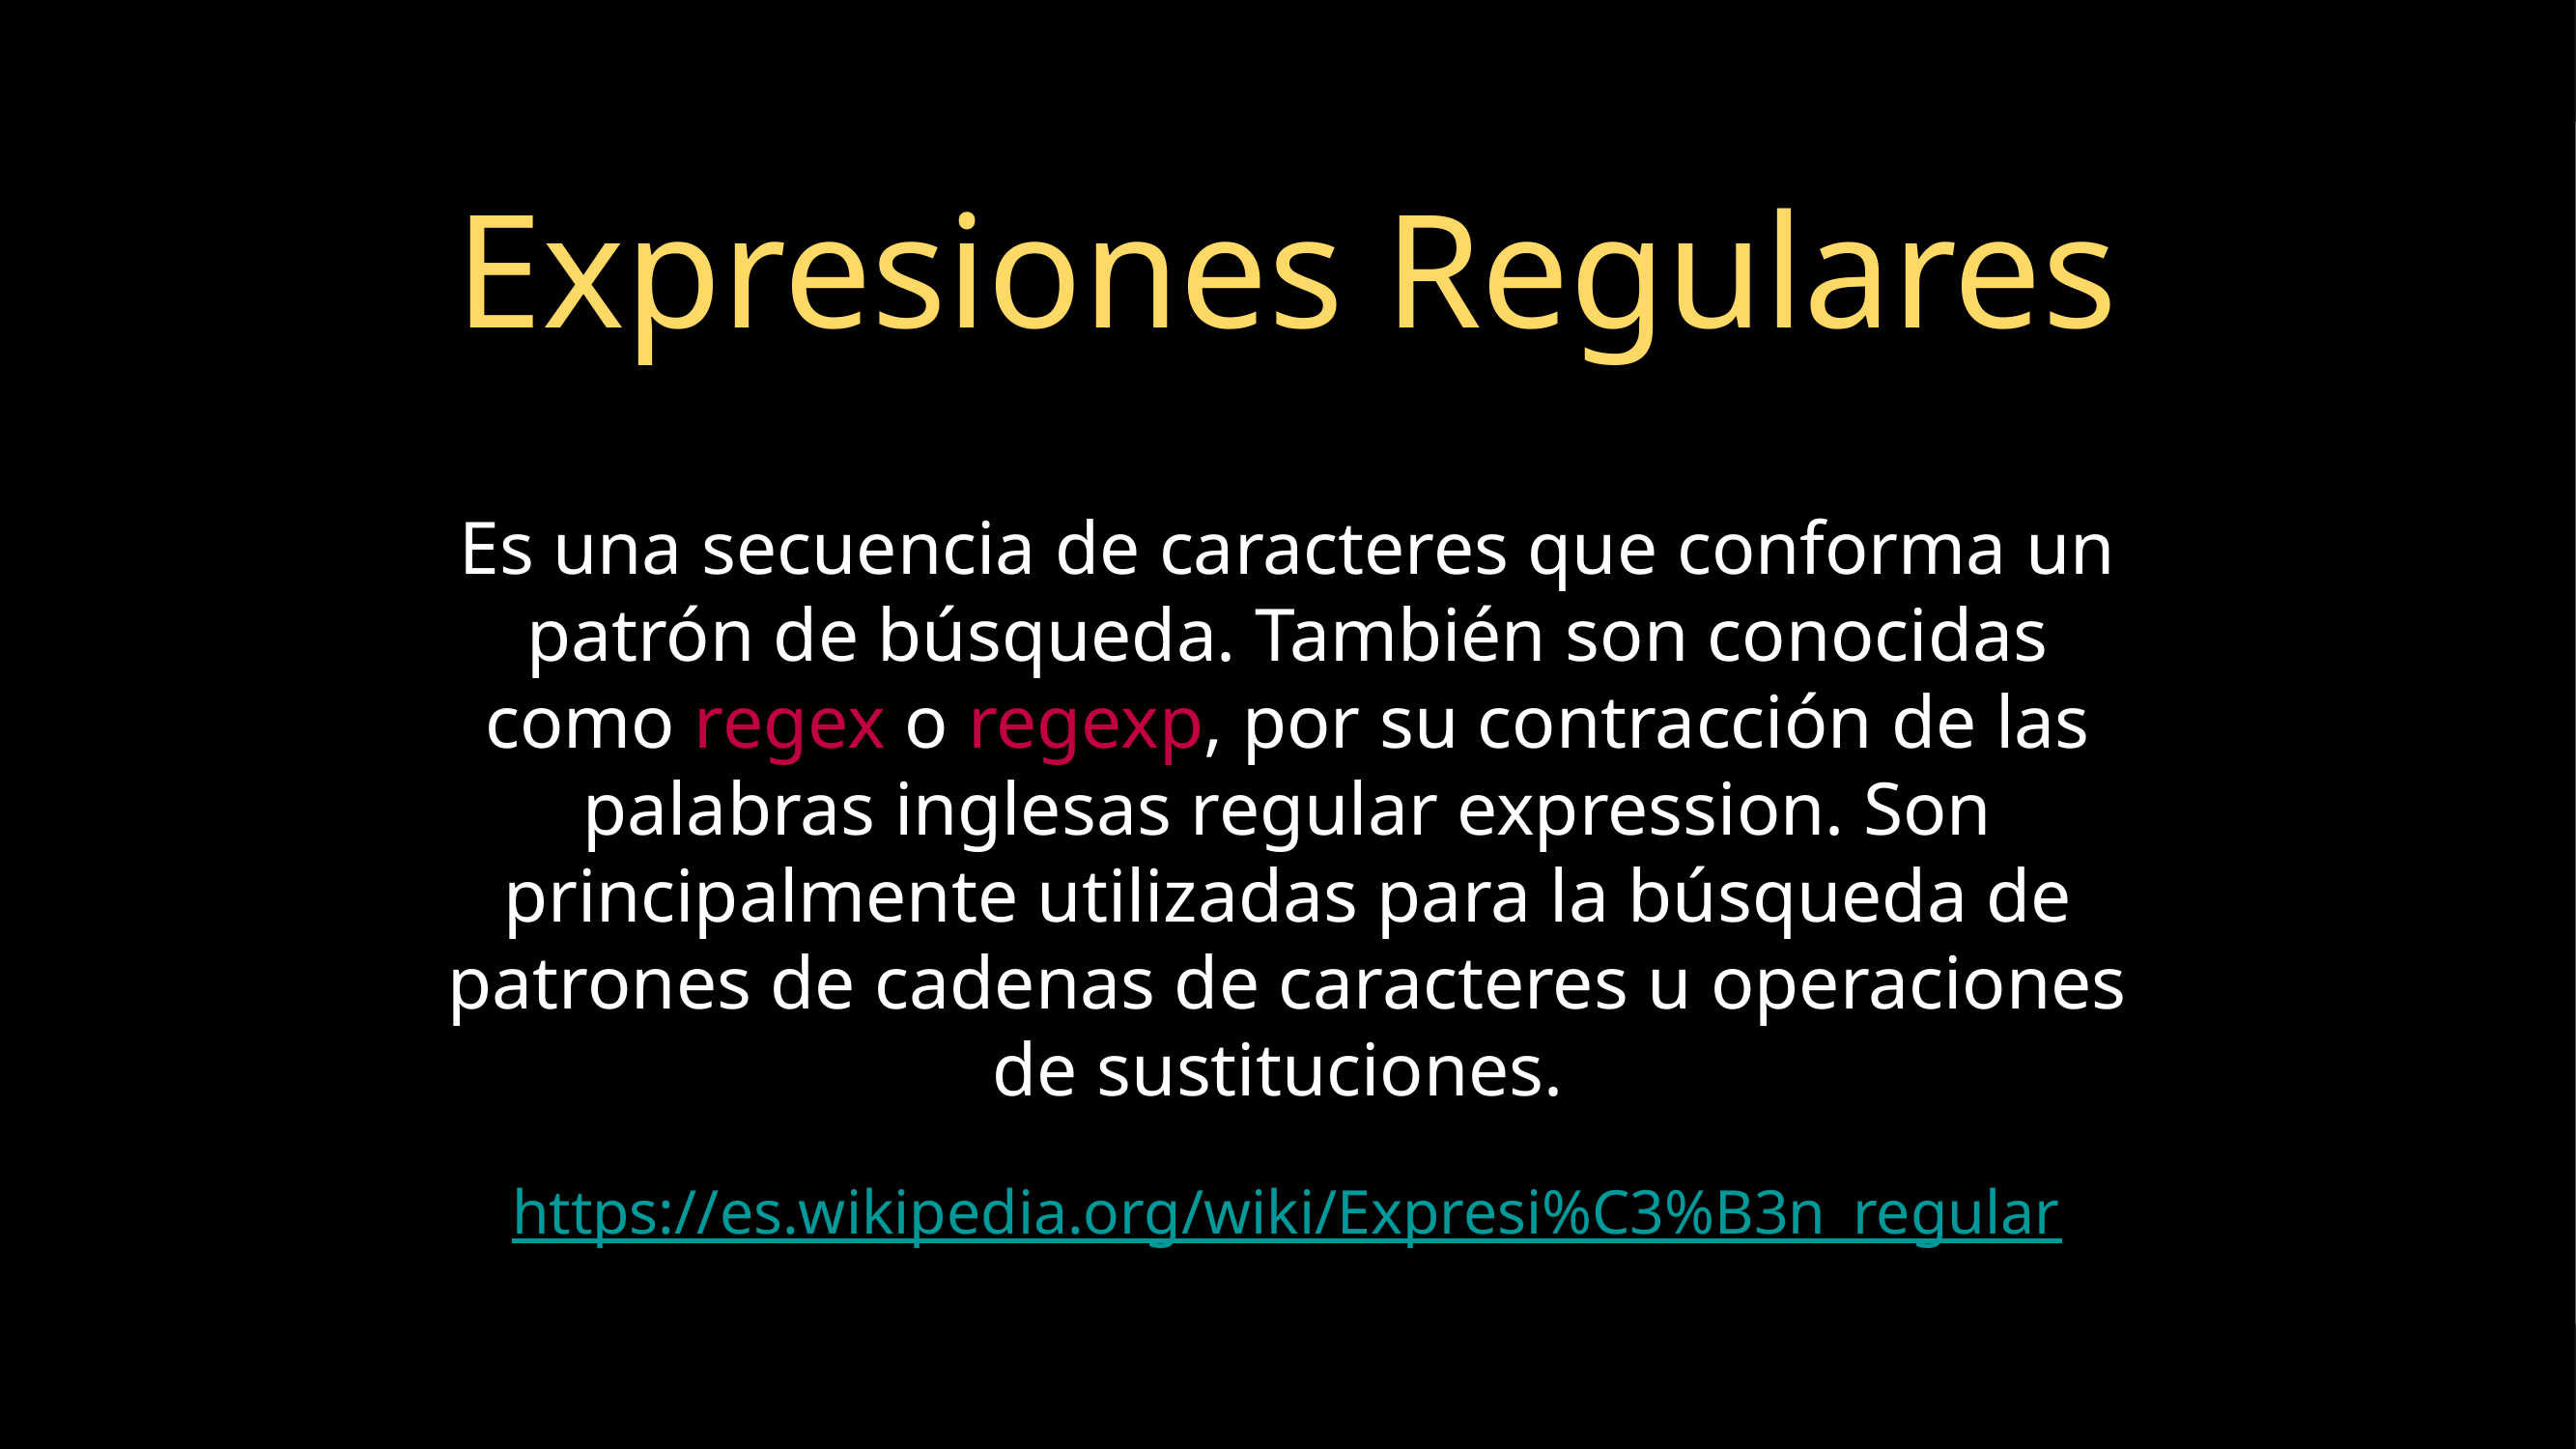

# Expresiones Regulares
Es una secuencia de caracteres que conforma un patrón de búsqueda. También son conocidas como regex o regexp,​ por su contracción de las palabras inglesas regular expression. Son principalmente utilizadas para la búsqueda de patrones de cadenas de caracteres u operaciones de sustituciones.
https://es.wikipedia.org/wiki/Expresi%C3%B3n_regular